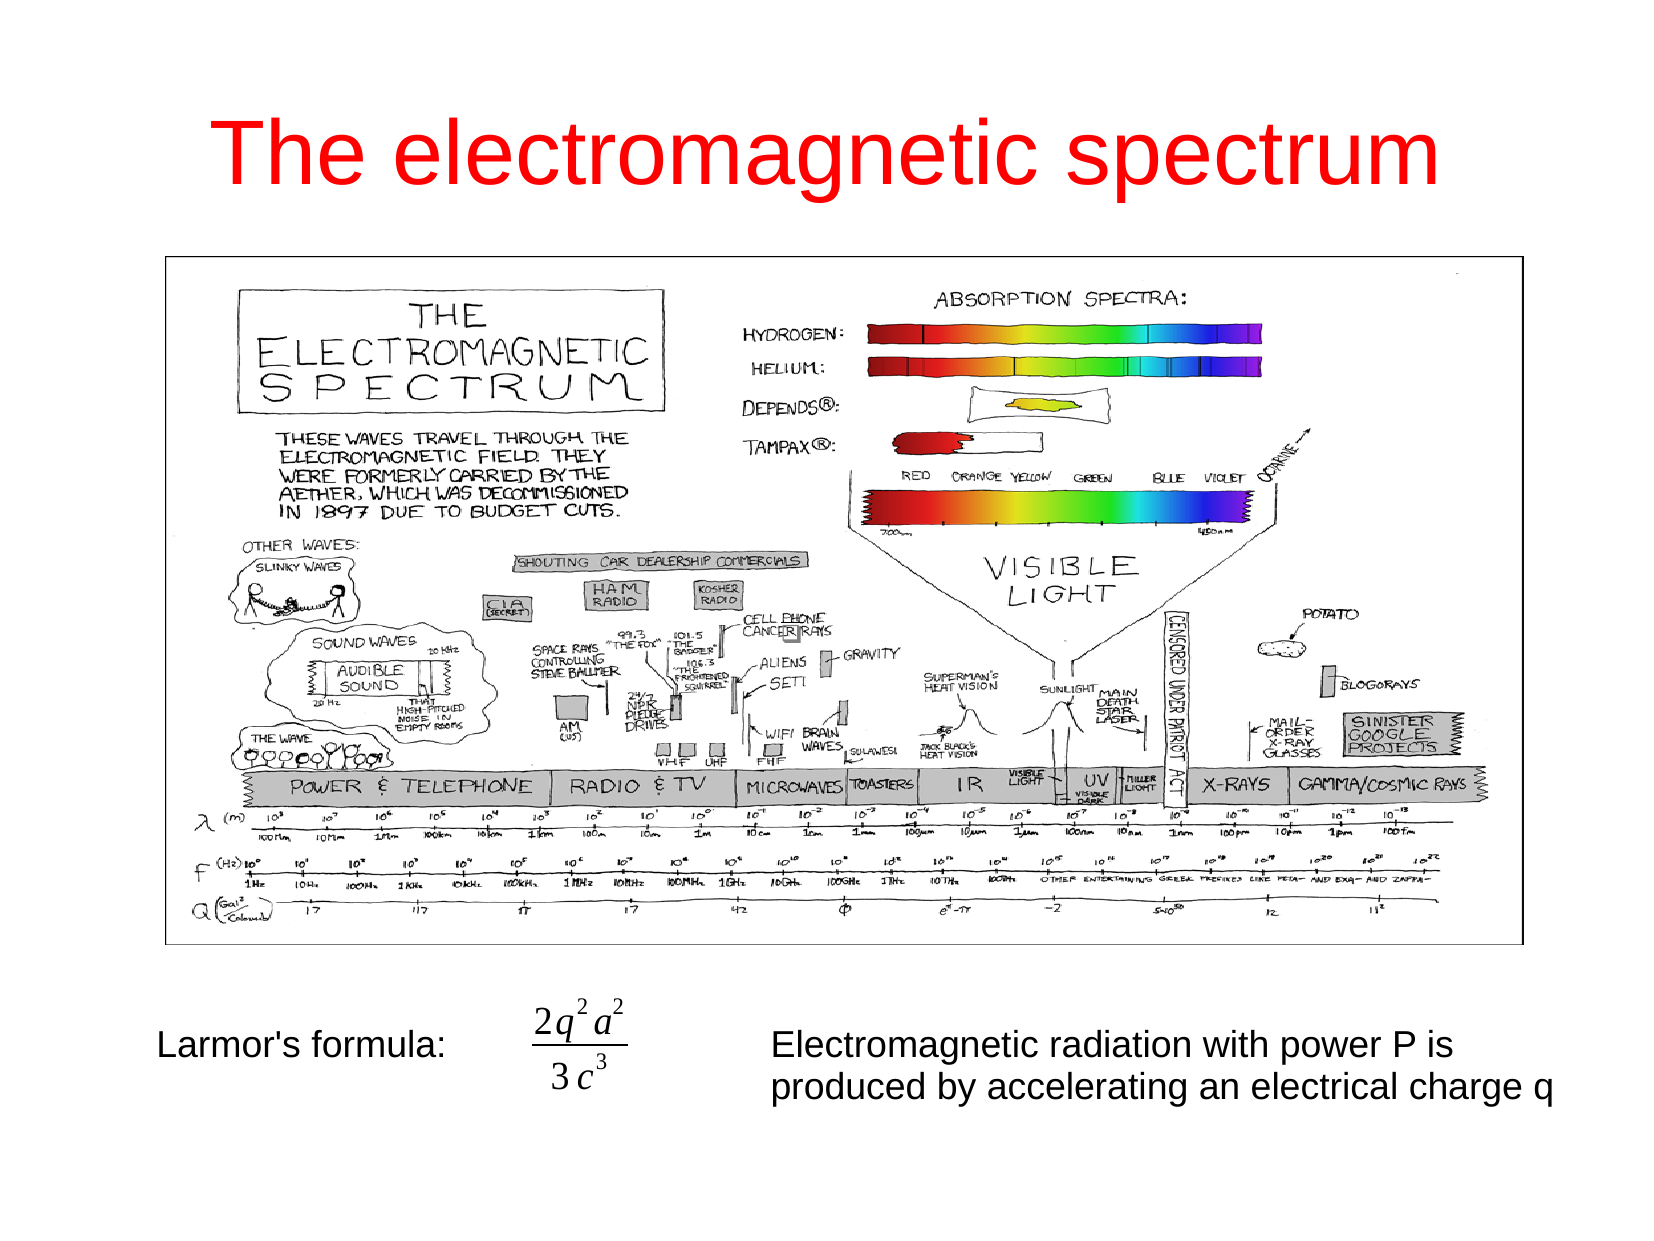

# The electromagnetic spectrum
Larmor's formula:
Electromagnetic radiation with power P is produced by accelerating an electrical charge q